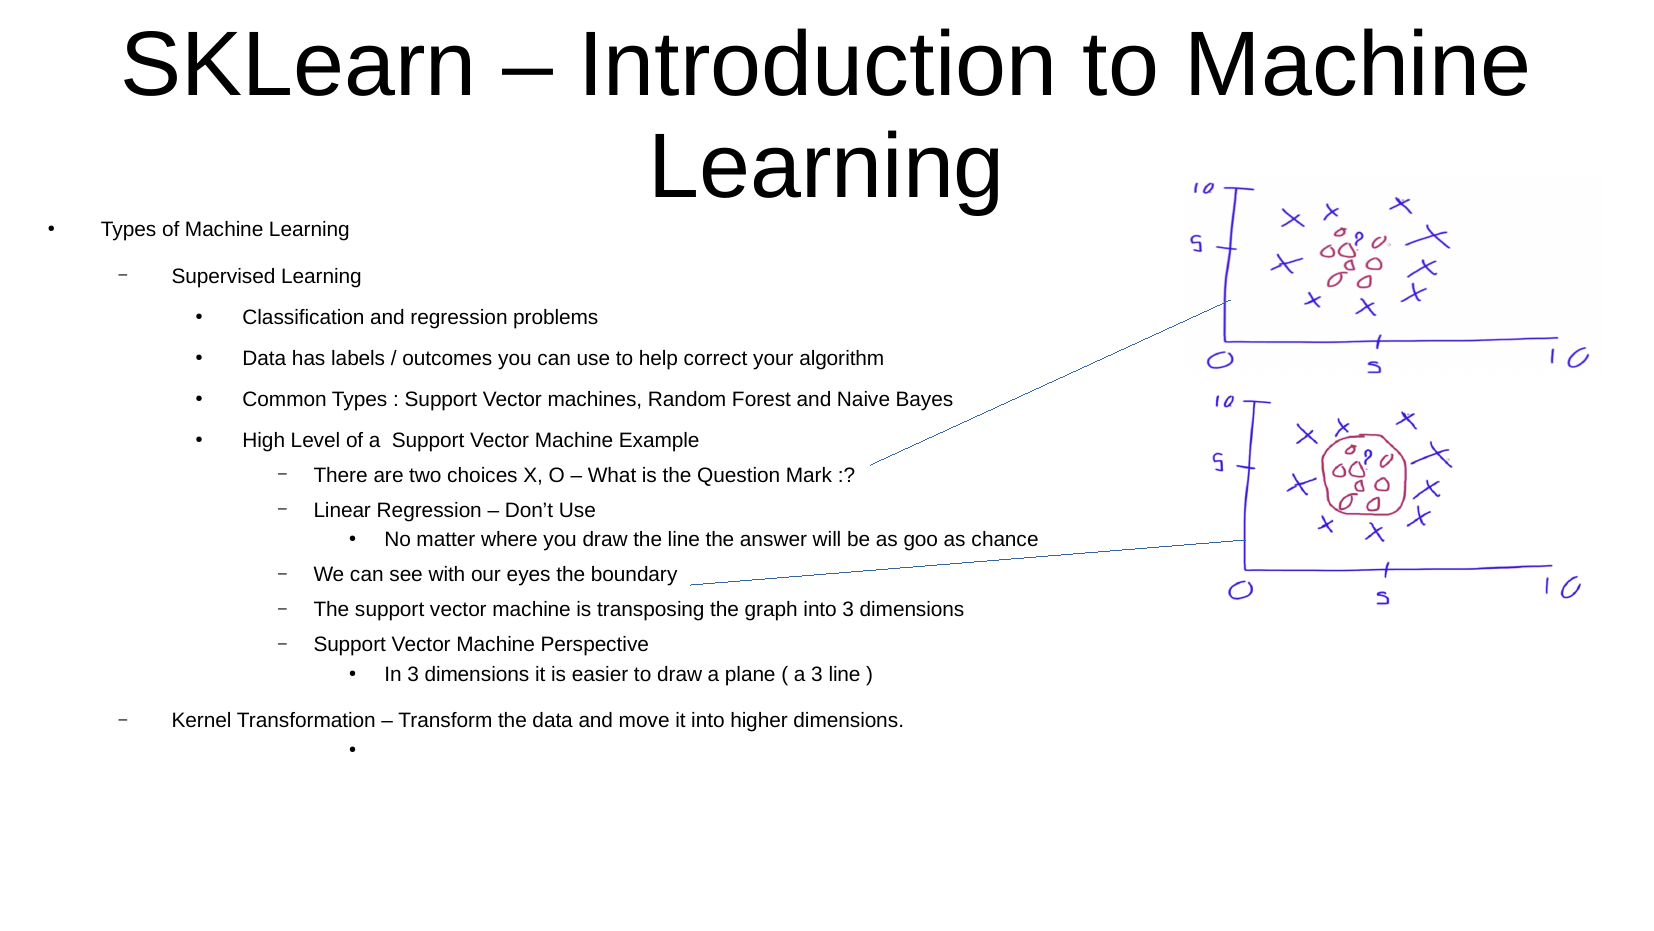

# SKLearn – Introduction to Machine Learning
Types of Machine Learning
Supervised Learning
Classification and regression problems
Data has labels / outcomes you can use to help correct your algorithm
Common Types : Support Vector machines, Random Forest and Naive Bayes
High Level of a Support Vector Machine Example
There are two choices X, O – What is the Question Mark :?
Linear Regression – Don’t Use
No matter where you draw the line the answer will be as goo as chance
We can see with our eyes the boundary
The support vector machine is transposing the graph into 3 dimensions
Support Vector Machine Perspective
In 3 dimensions it is easier to draw a plane ( a 3 line )
Kernel Transformation – Transform the data and move it into higher dimensions.